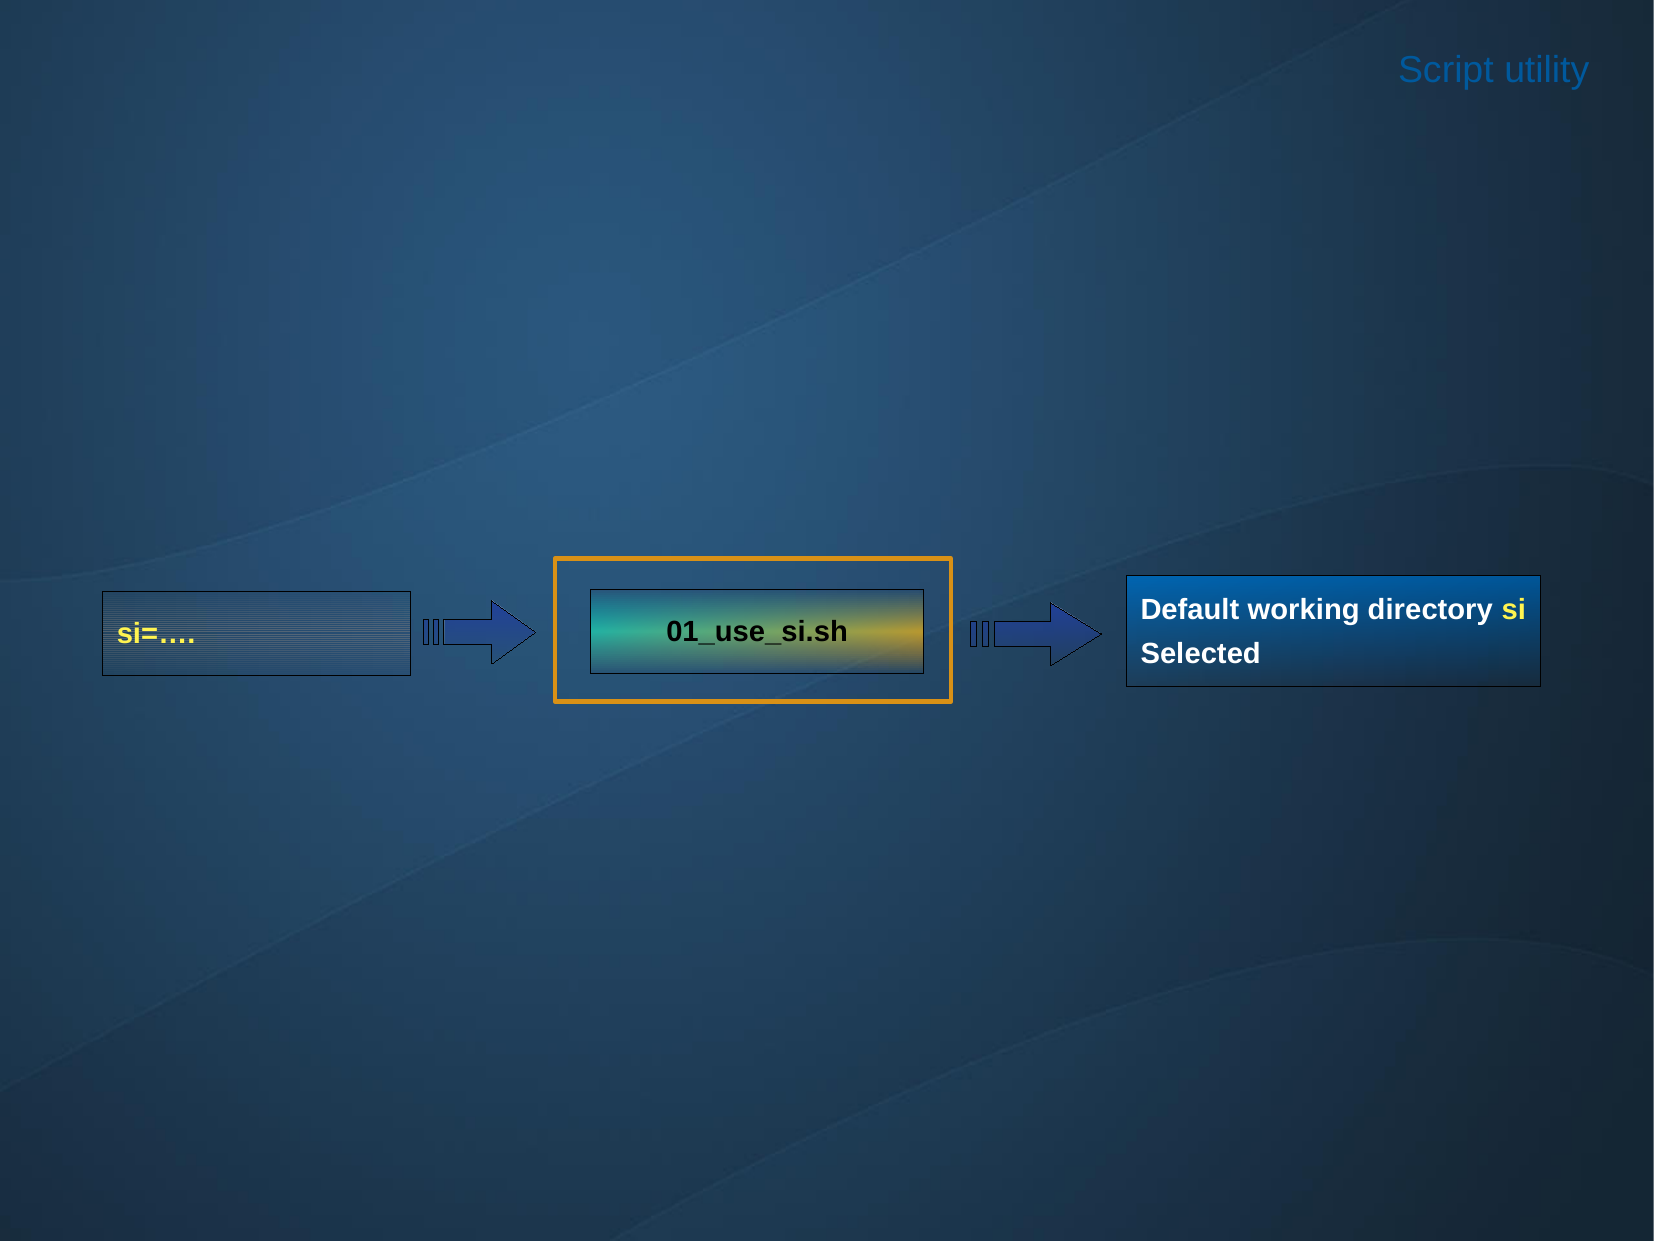

Script utility
 Default working directory si
 Selected
01_use_si.sh
si=….